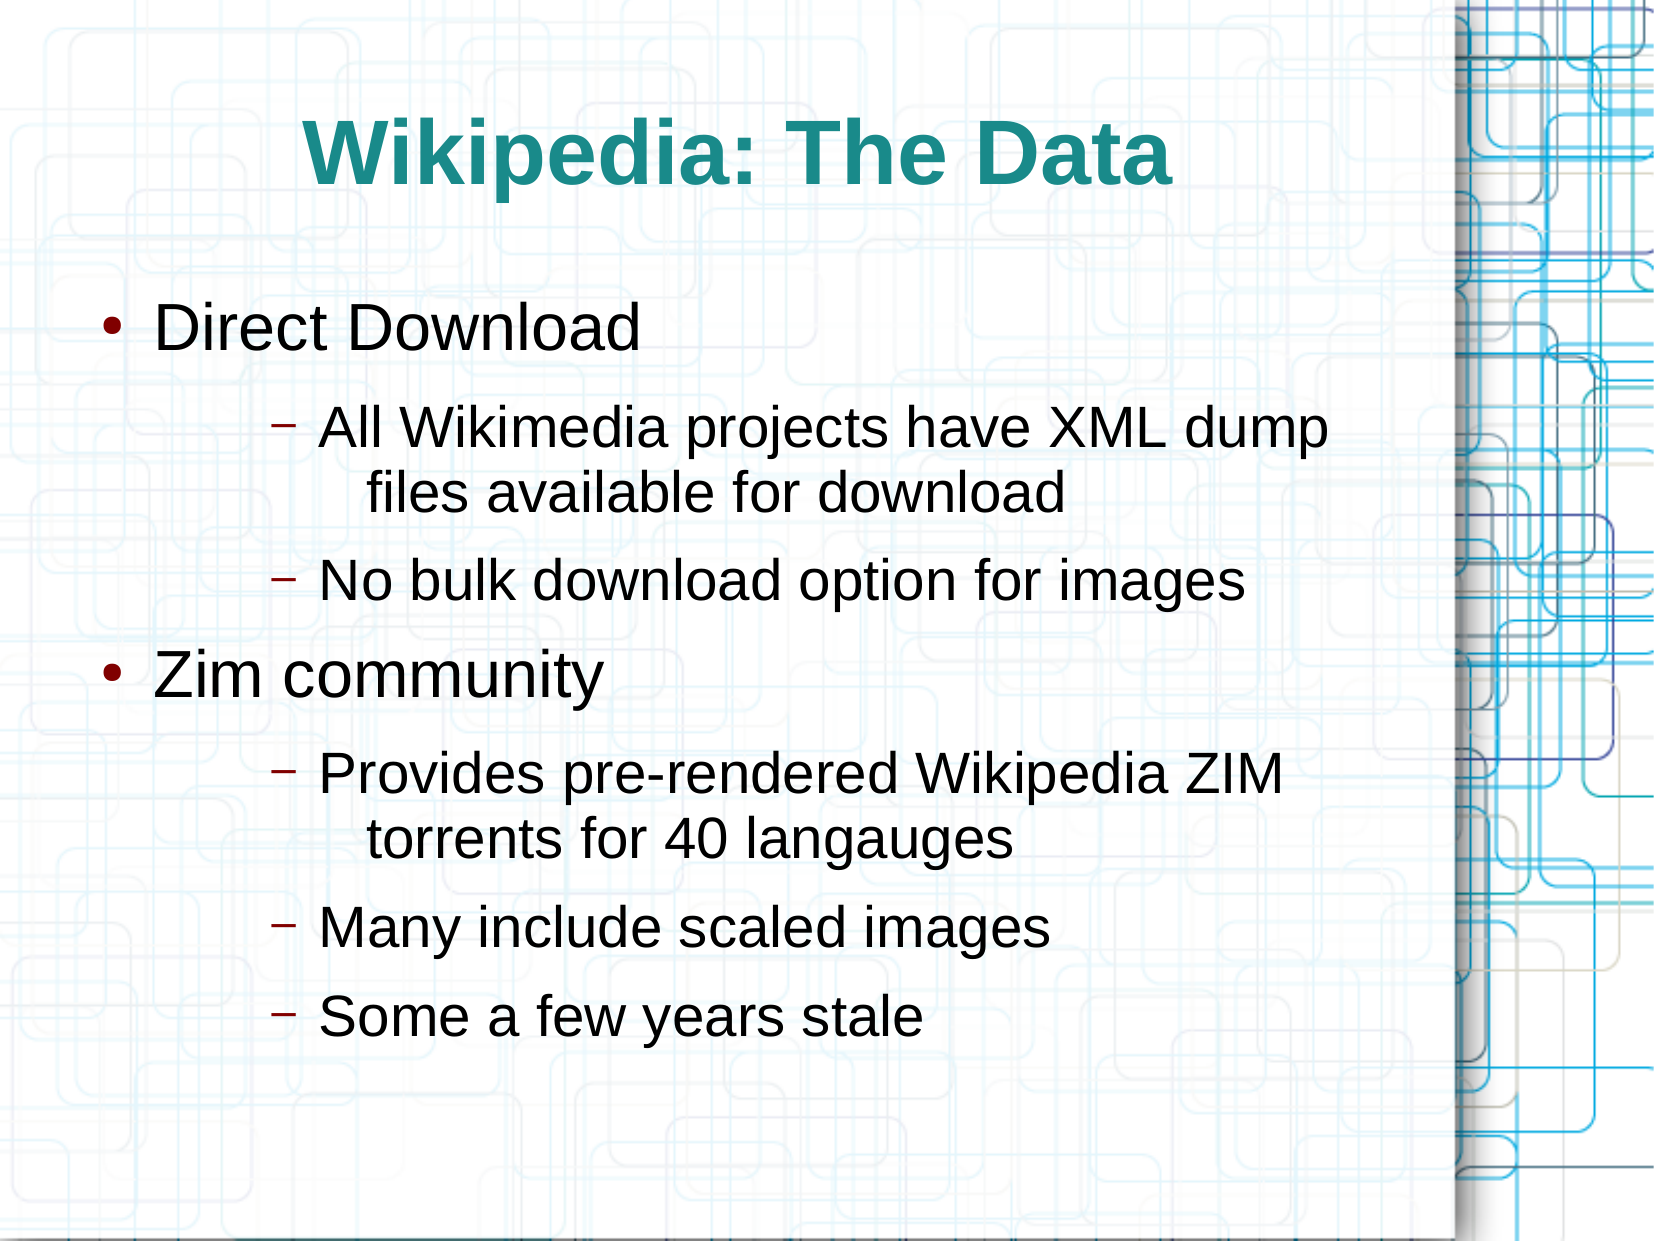

# Wikipedia: The Data
Direct Download
All Wikimedia projects have XML dump files available for download
No bulk download option for images
Zim community
Provides pre-rendered Wikipedia ZIM torrents for 40 langauges
Many include scaled images
Some a few years stale